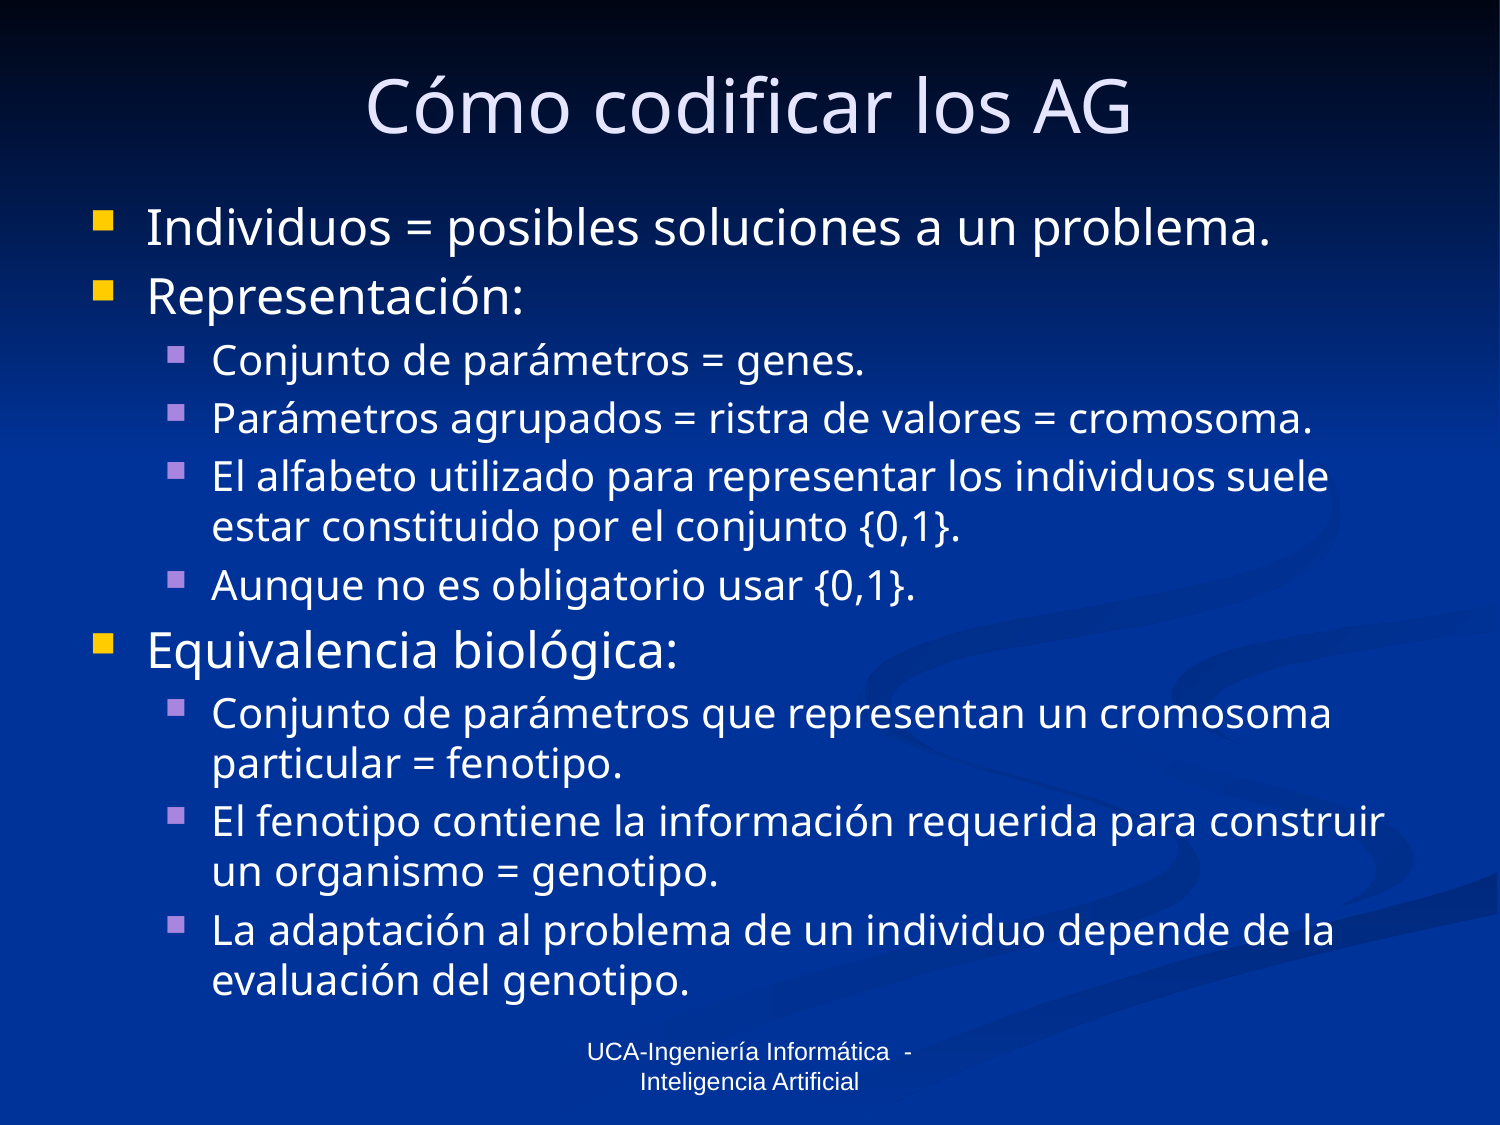

# Cómo codificar los AG
Individuos = posibles soluciones a un problema.
Representación:
Conjunto de parámetros = genes.
Parámetros agrupados = ristra de valores = cromosoma.
El alfabeto utilizado para representar los individuos suele estar constituido por el conjunto {0,1}.
Aunque no es obligatorio usar {0,1}.
Equivalencia biológica:
Conjunto de parámetros que representan un cromosoma particular = fenotipo.
El fenotipo contiene la información requerida para construir un organismo = genotipo.
La adaptación al problema de un individuo depende de la evaluación del genotipo.
UCA-Ingeniería Informática - Inteligencia Artificial